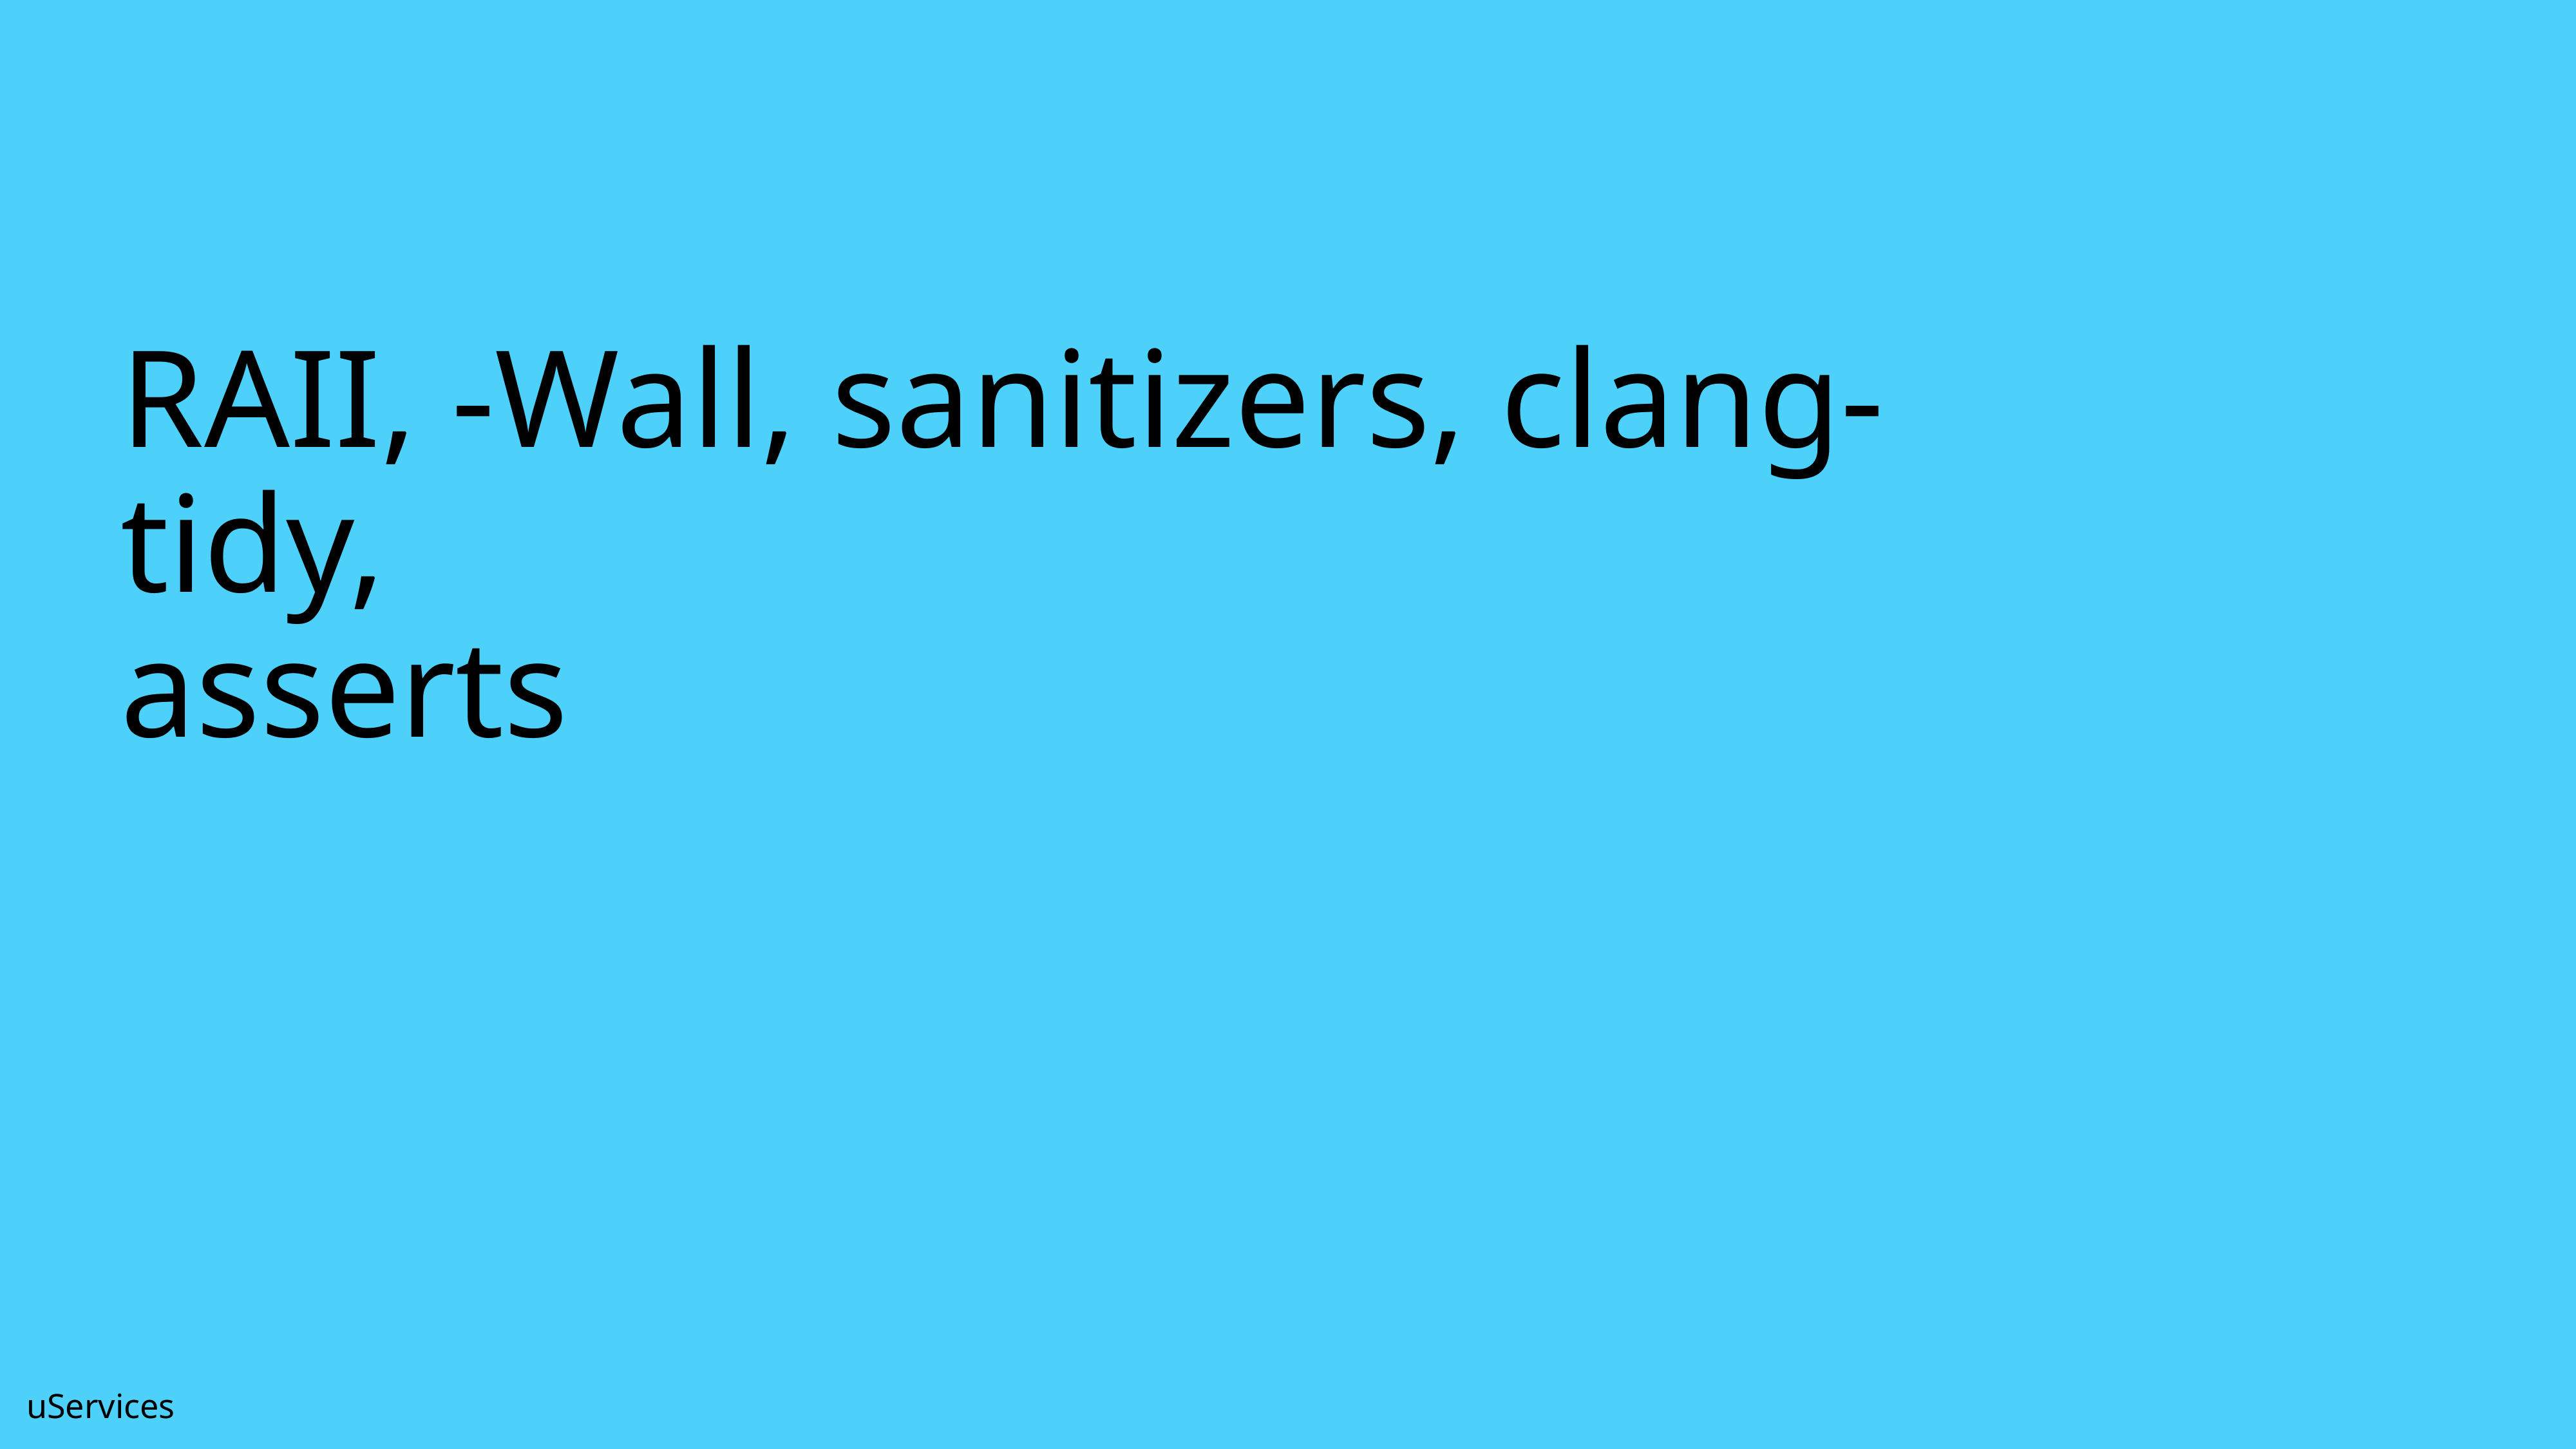

# RAII, -Wall, sanitizers, clang-tidy, asserts
uServices